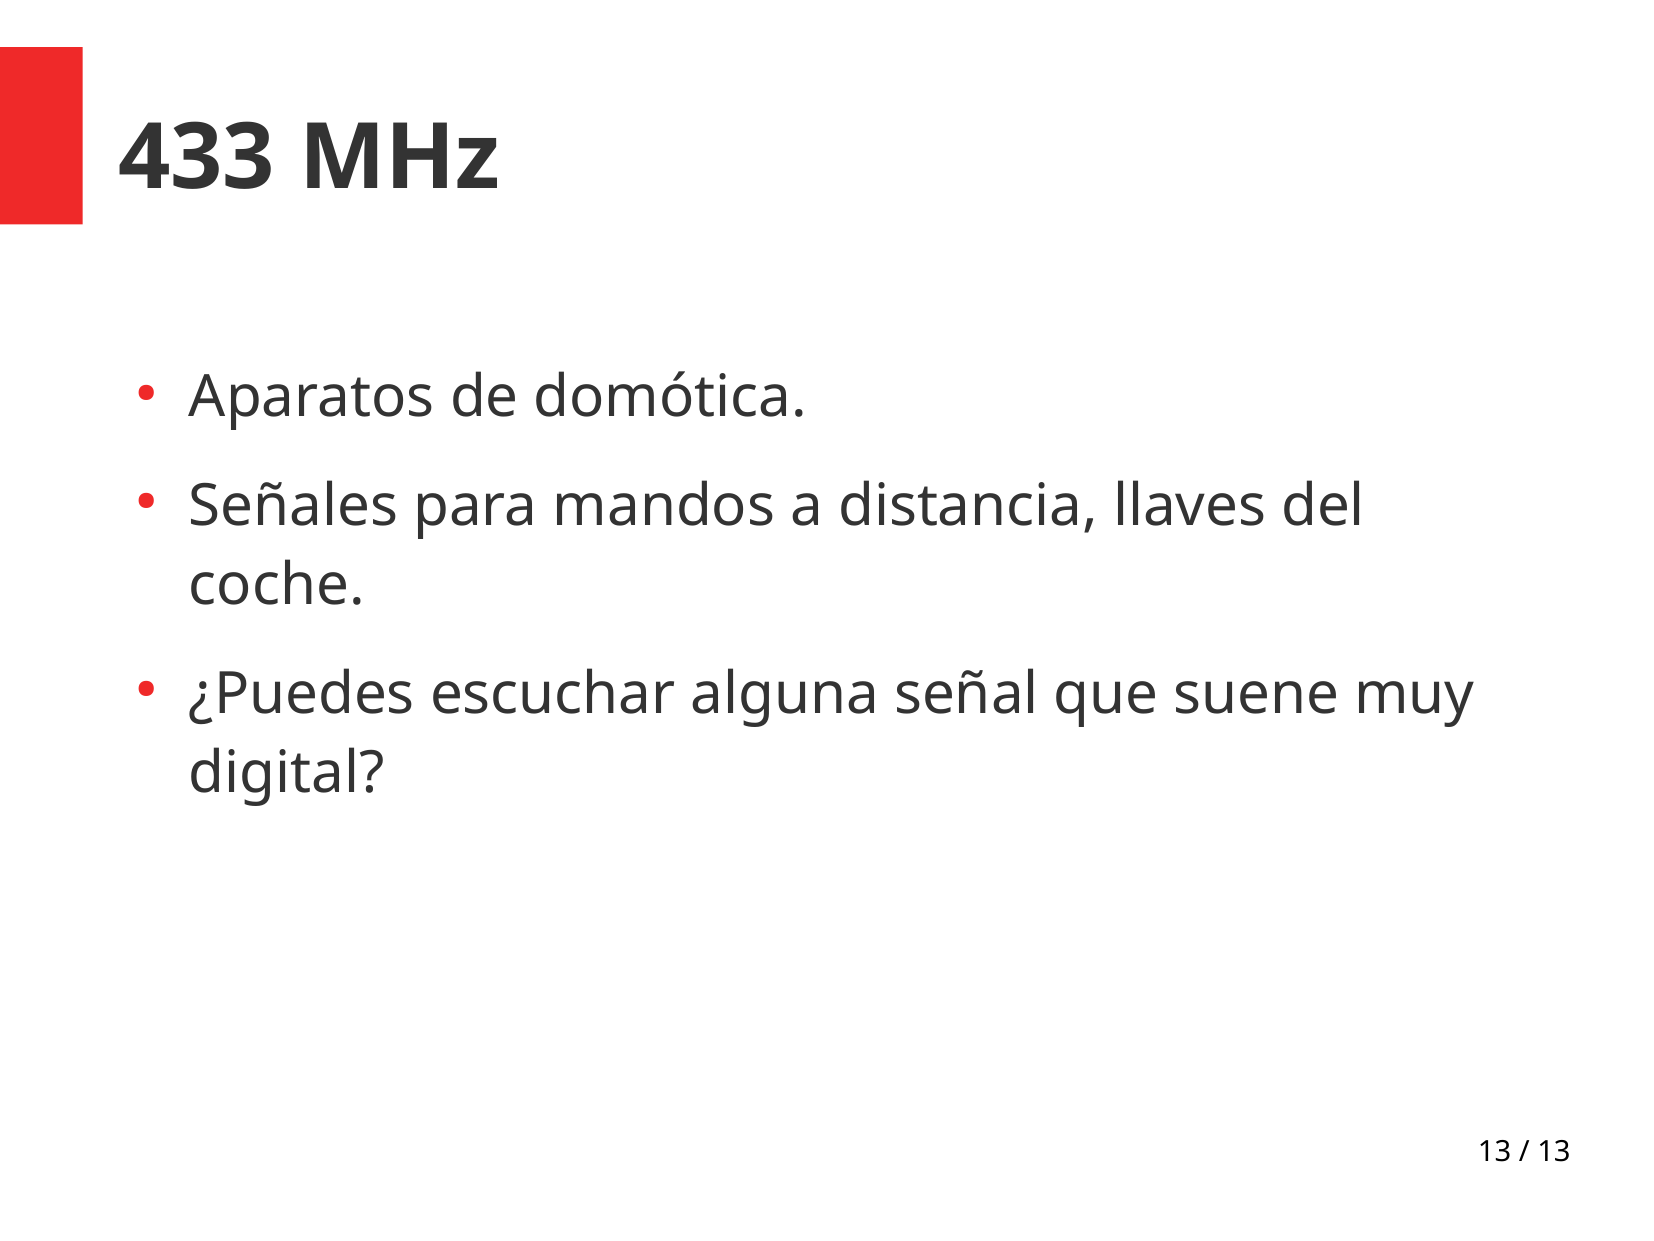

# 433 MHz
Aparatos de domótica.
Señales para mandos a distancia, llaves del coche.
¿Puedes escuchar alguna señal que suene muy digital?
13